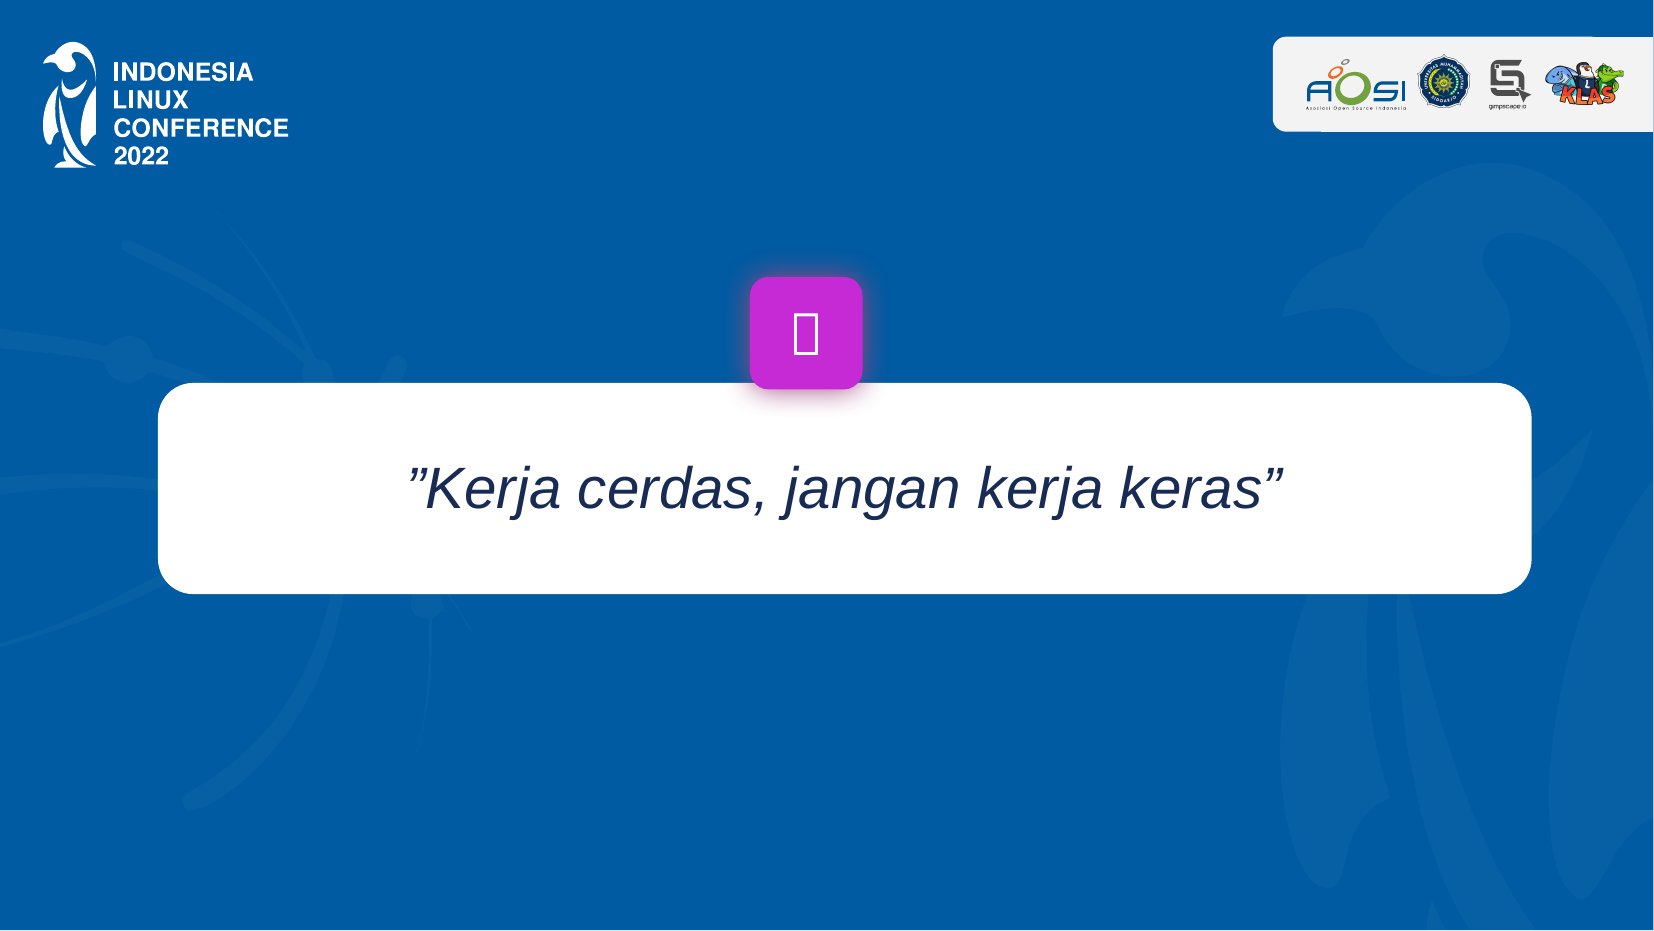

📜
”Kerja cerdas, jangan kerja keras”
#